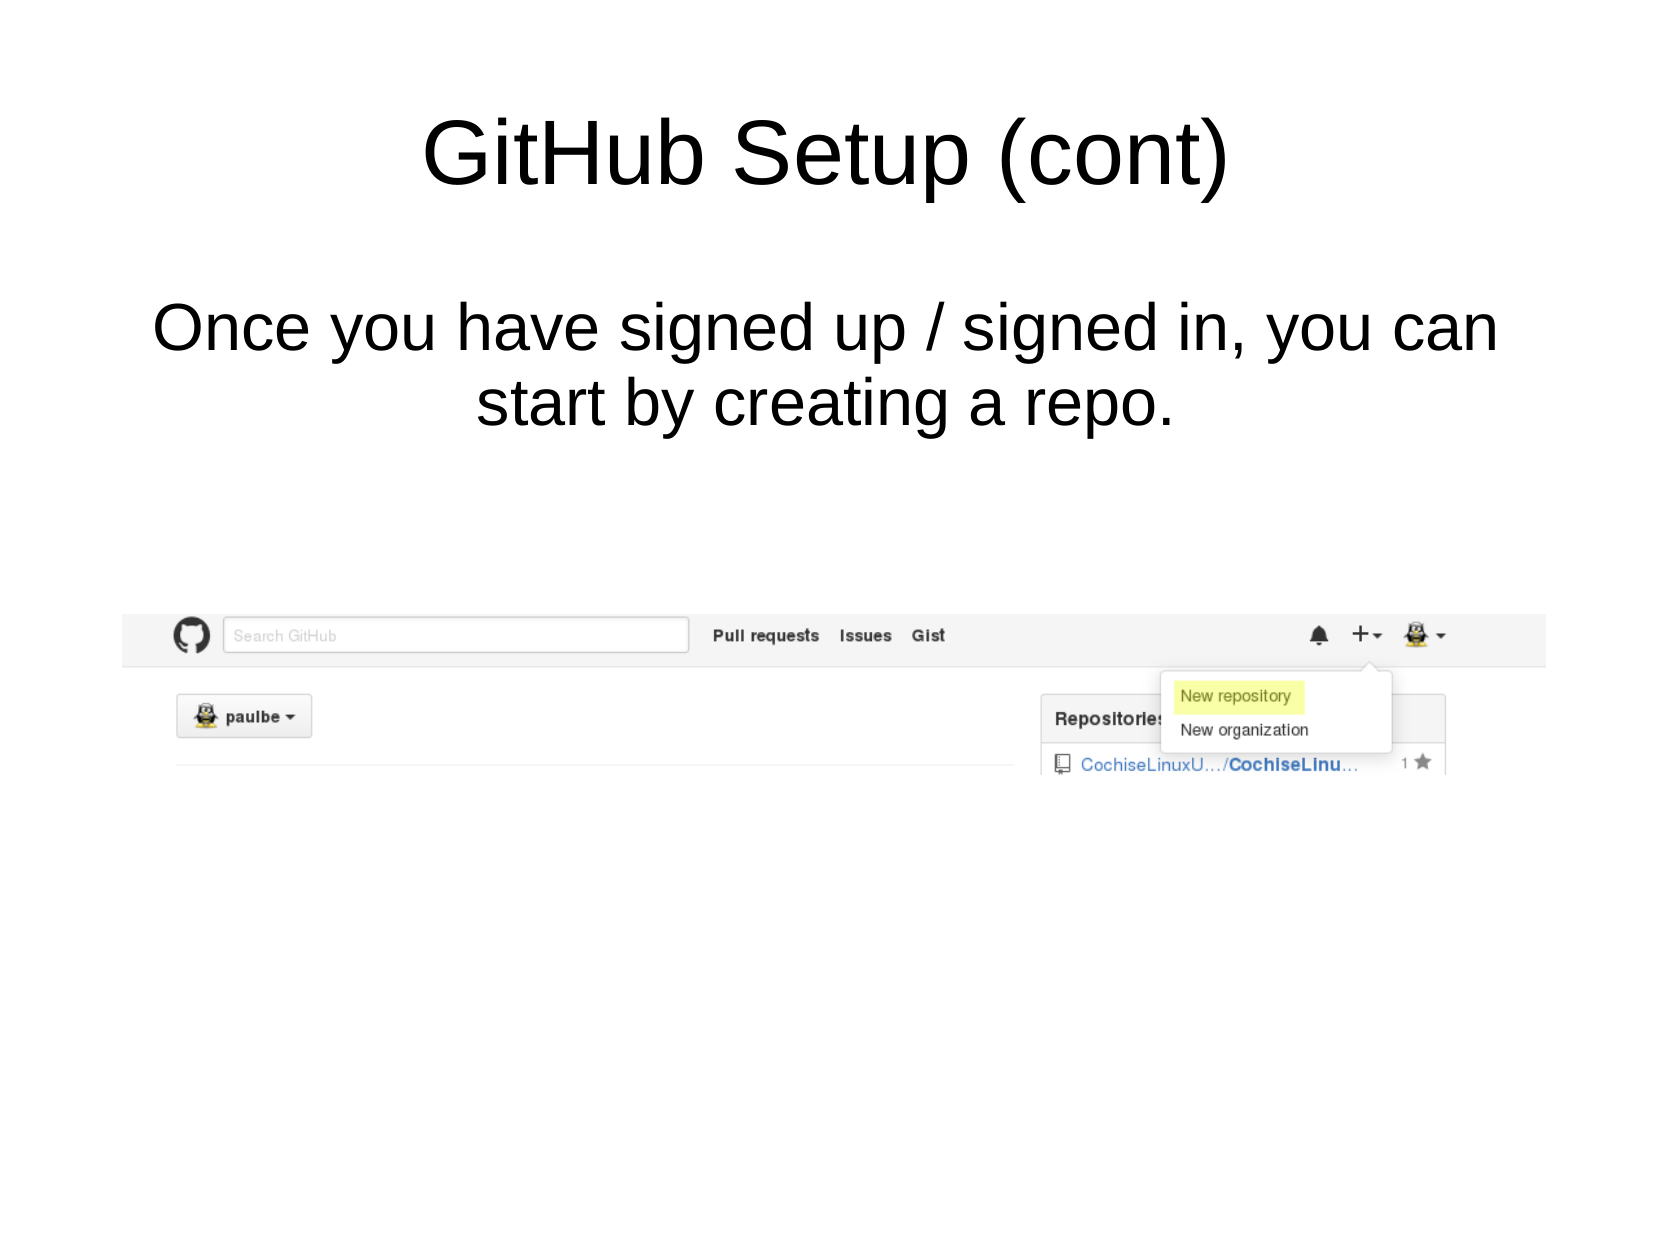

# GitHub Setup (cont)
Once you have signed up / signed in, you can start by creating a repo.